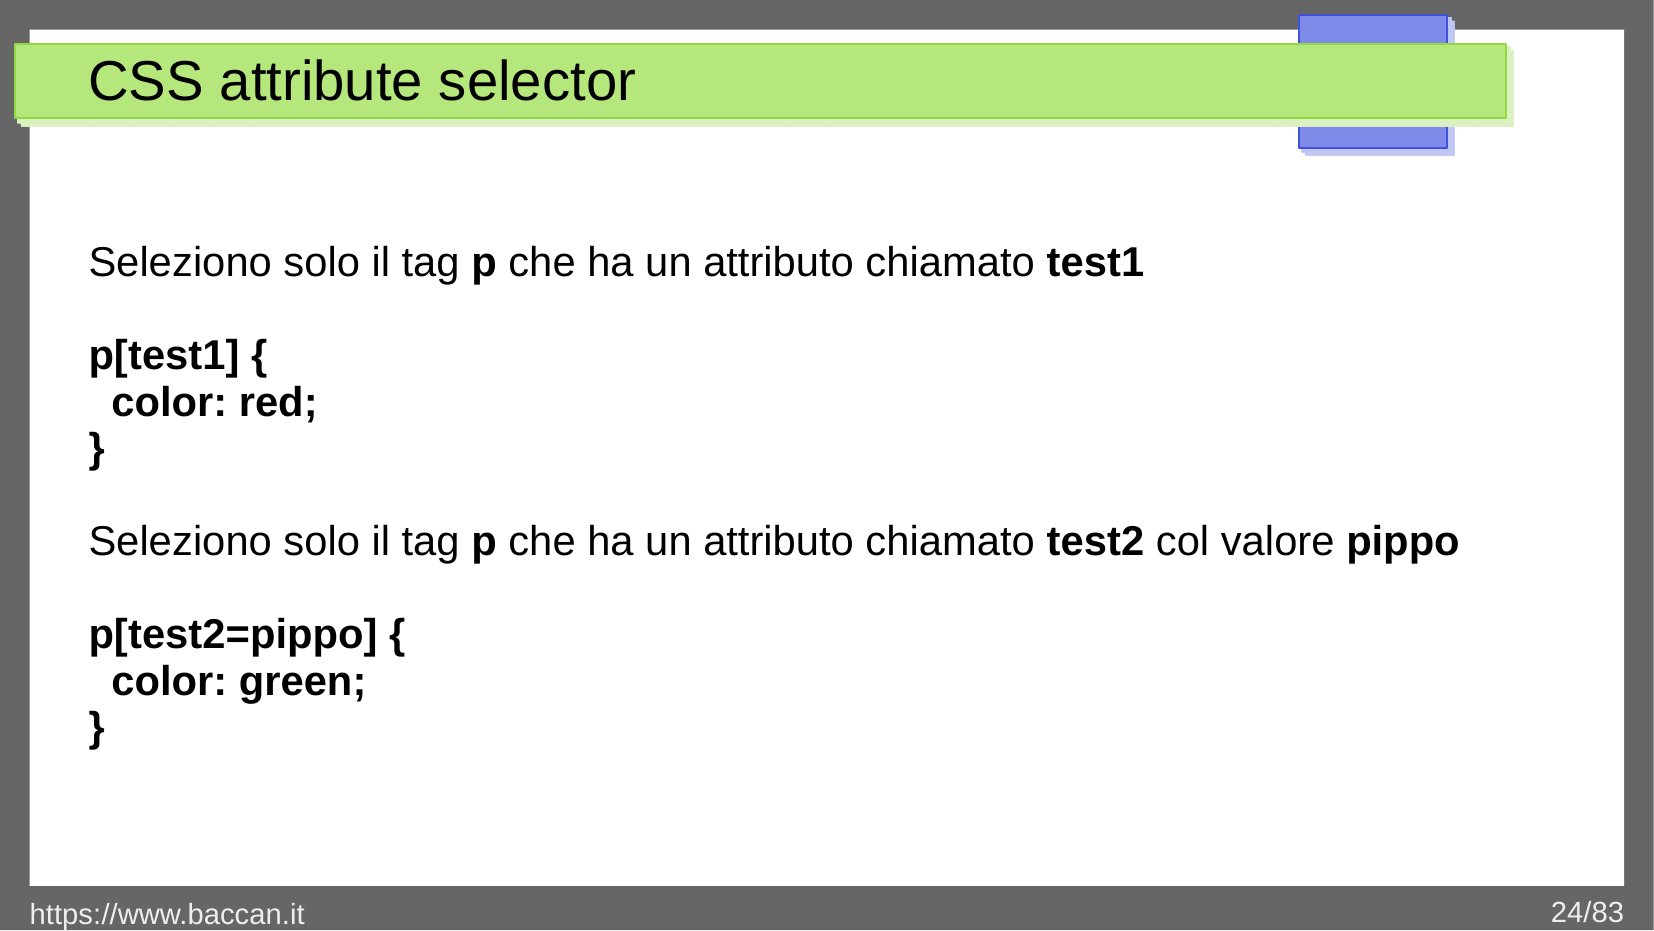

# CSS attribute selector
Seleziono solo il tag p che ha un attributo chiamato test1
p[test1] {
 color: red;
}
Seleziono solo il tag p che ha un attributo chiamato test2 col valore pippo
p[test2=pippo] {
 color: green;
}
24
https://www.baccan.it